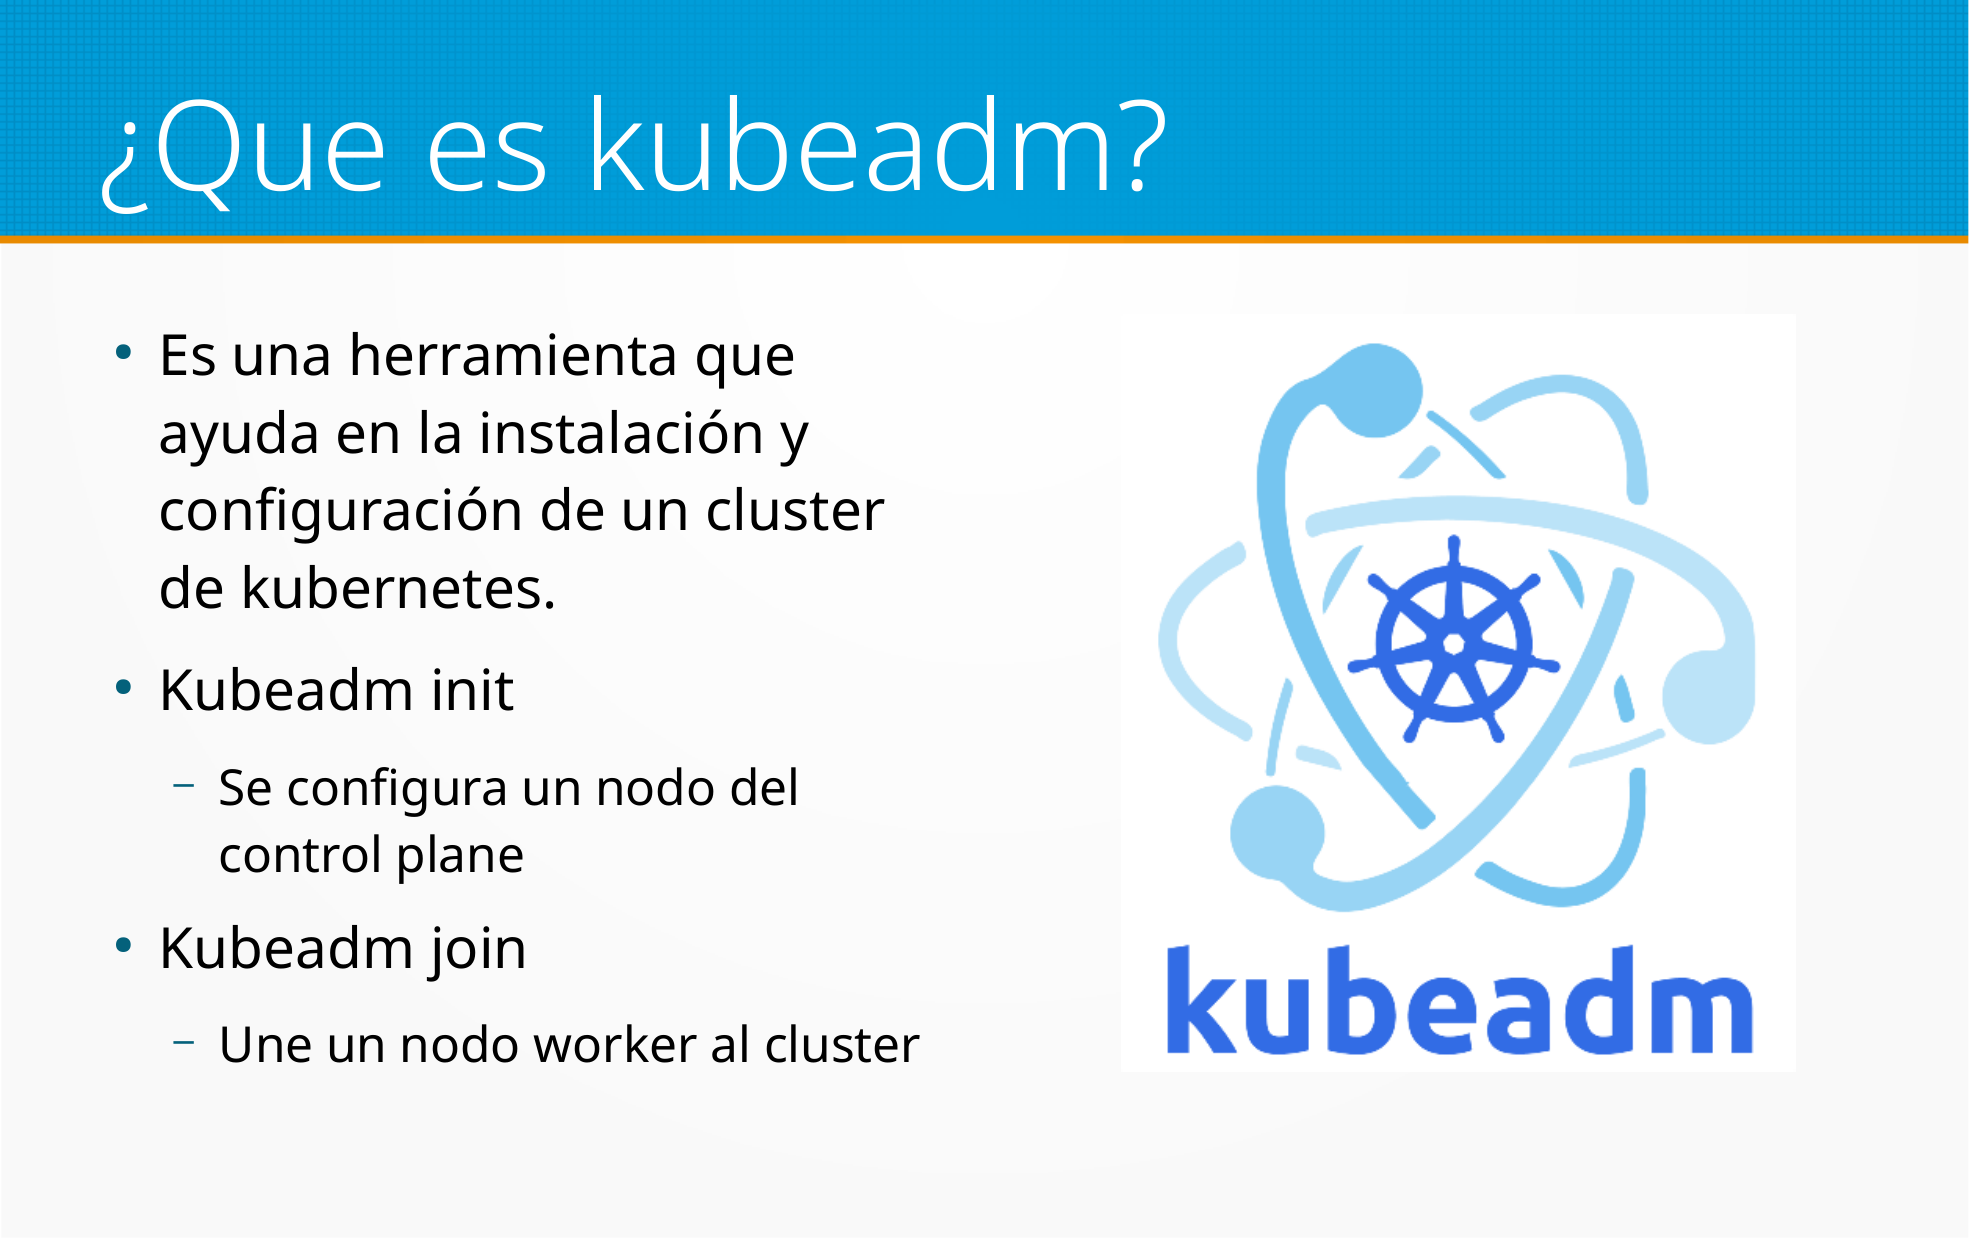

# ¿Que es kubeadm?
Es una herramienta que ayuda en la instalación y configuración de un cluster de kubernetes.
Kubeadm init
Se configura un nodo del control plane
Kubeadm join
Une un nodo worker al cluster